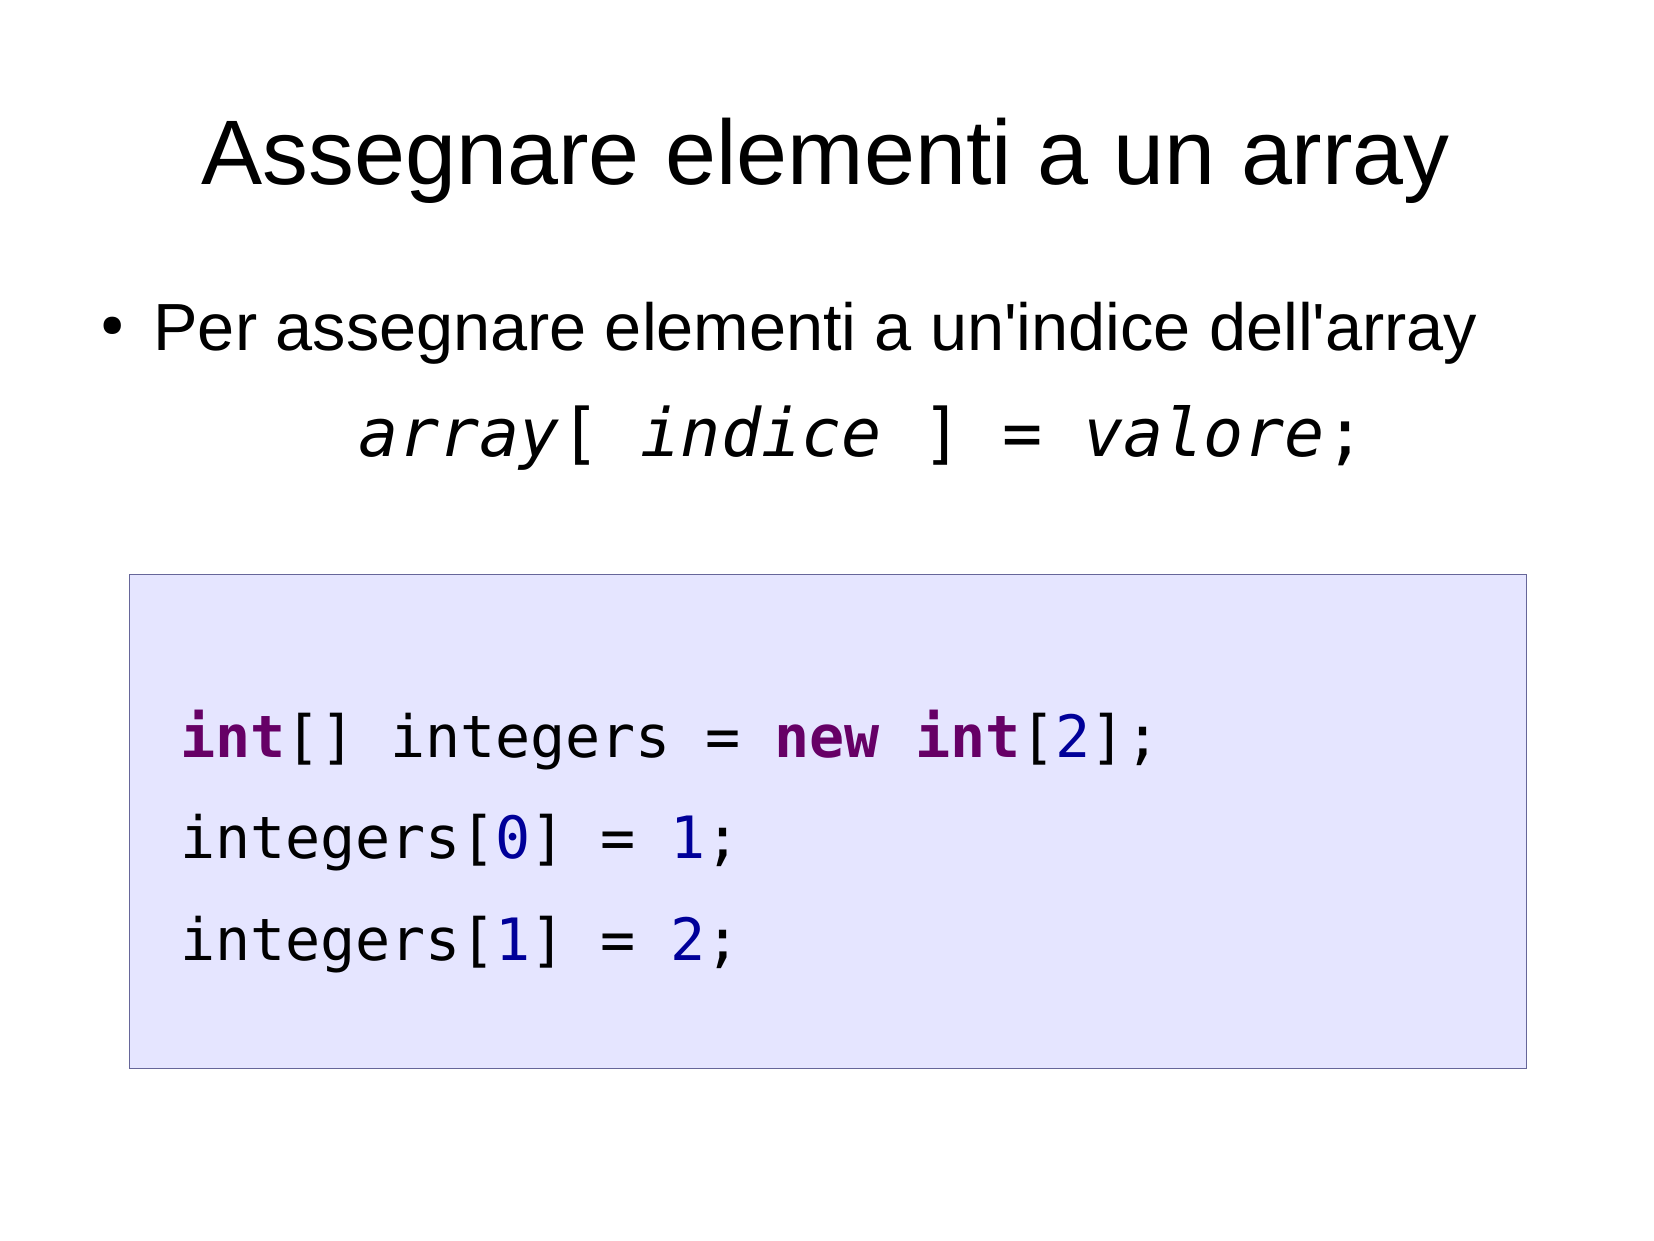

# Assegnare elementi a un array
Per assegnare elementi a un'indice dell'array
array[ indice ] = valore;
int[] integers = new int[2];
integers[0] = 1;
integers[1] = 2;